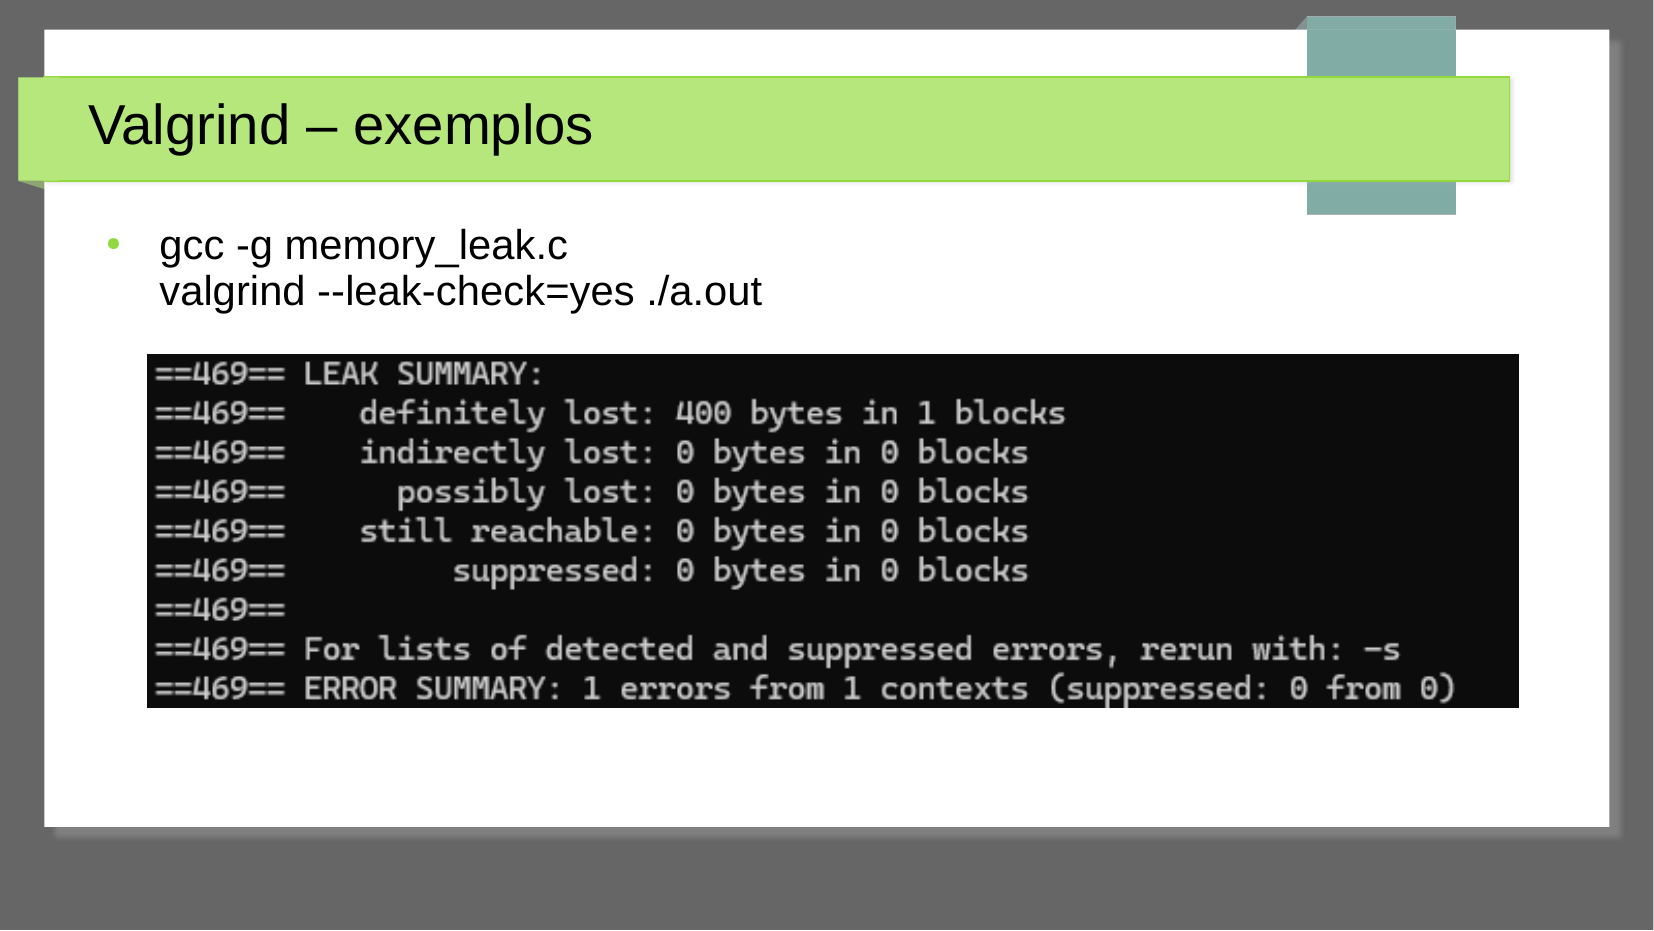

# Valgrind – exemplos
gcc -g memory_leak.c
valgrind --leak-check=yes ./a.out